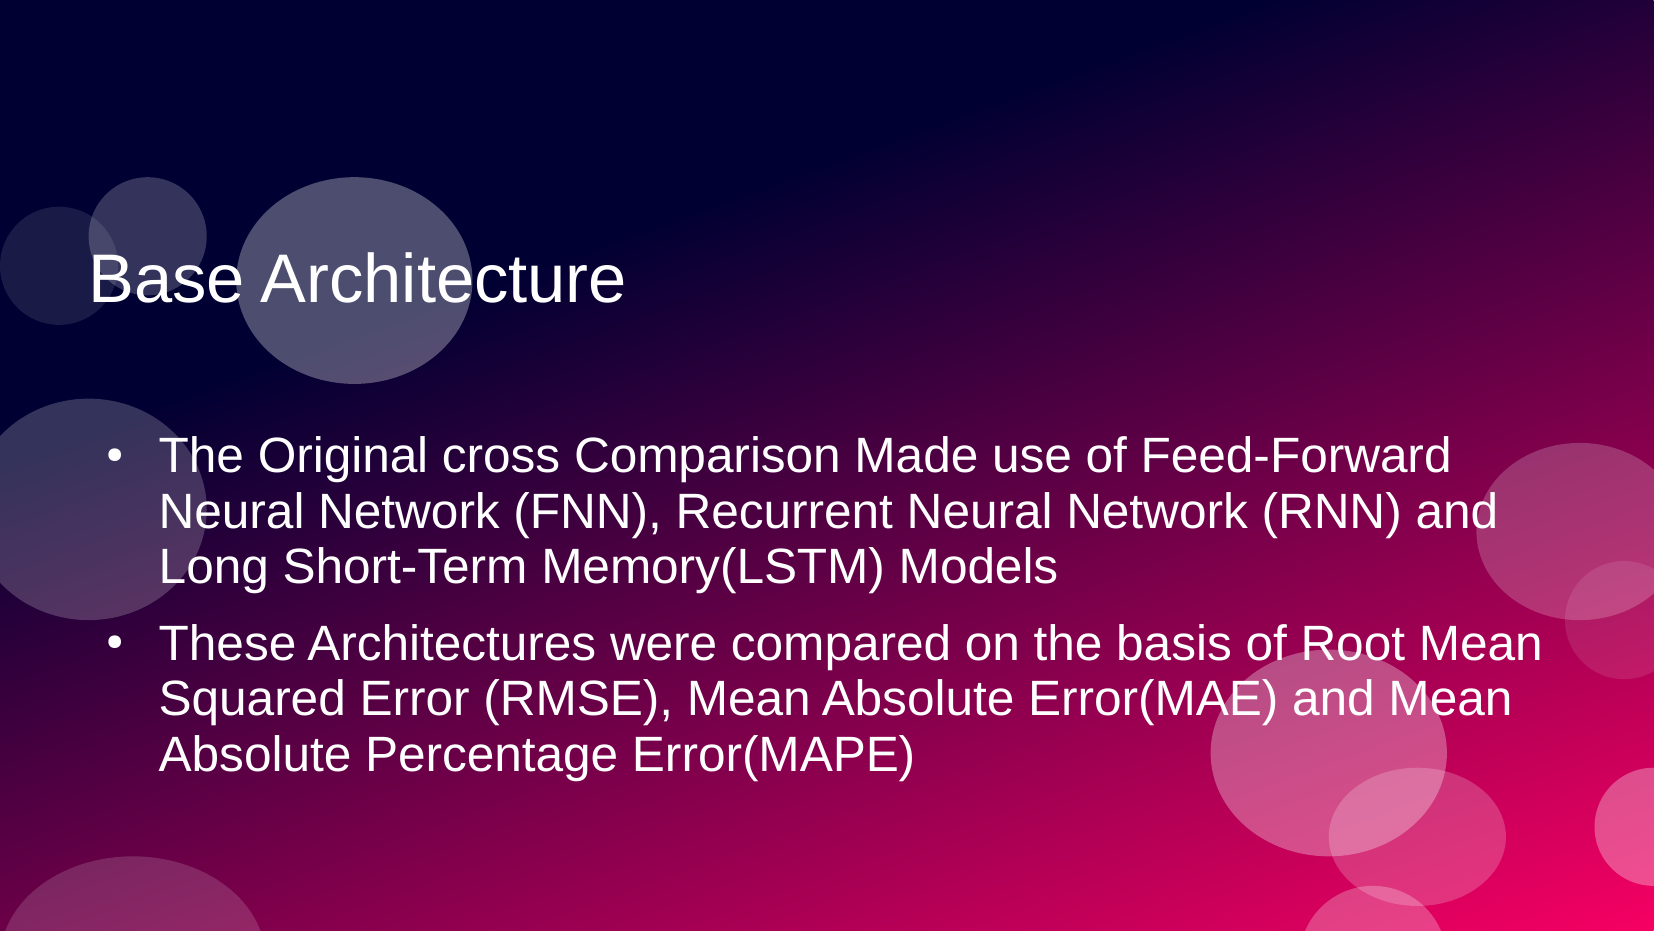

# Base Architecture
The Original cross Comparison Made use of Feed-Forward Neural Network (FNN), Recurrent Neural Network (RNN) and Long Short-Term Memory(LSTM) Models
These Architectures were compared on the basis of Root Mean Squared Error (RMSE), Mean Absolute Error(MAE) and Mean Absolute Percentage Error(MAPE)